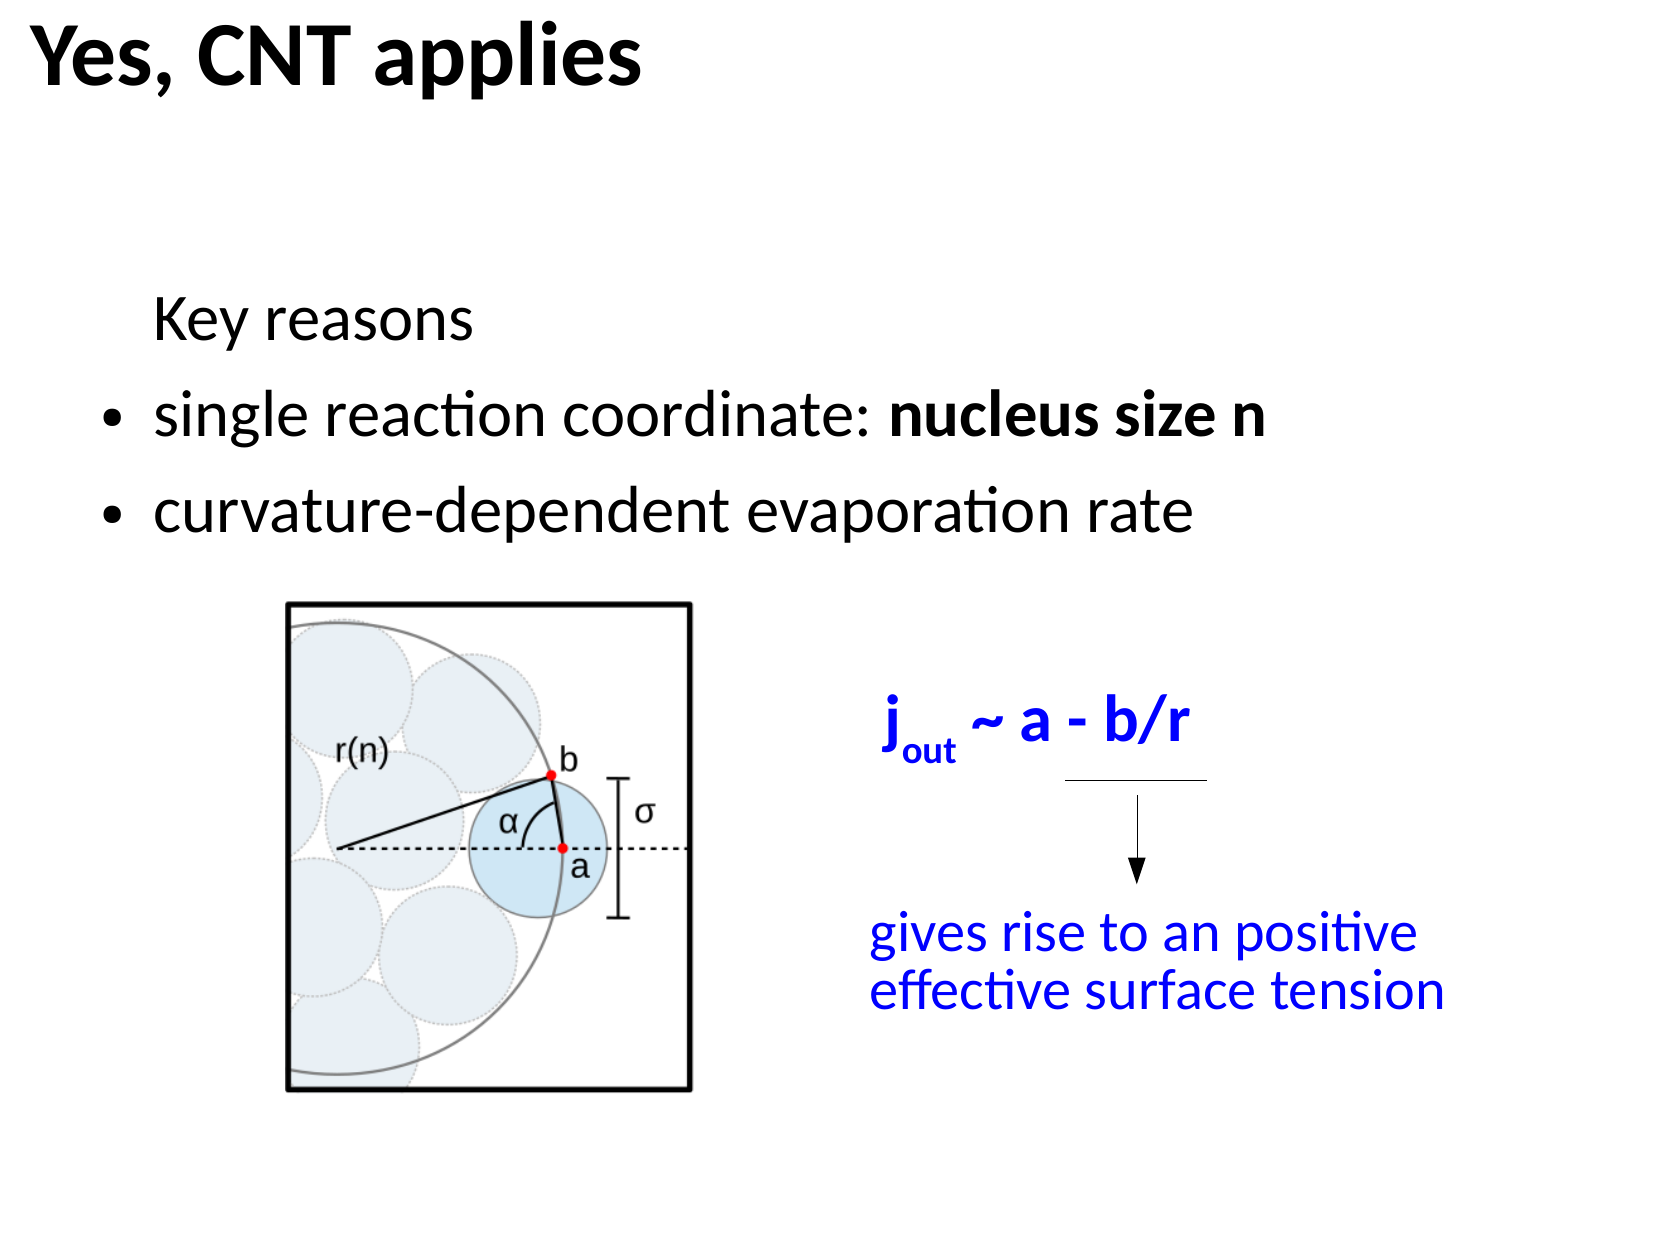

Yes, CNT applies
# Key reasons
single reaction coordinate: nucleus size n
curvature-dependent evaporation rate
jout ~ a - b/r
gives rise to an positive effective surface tension